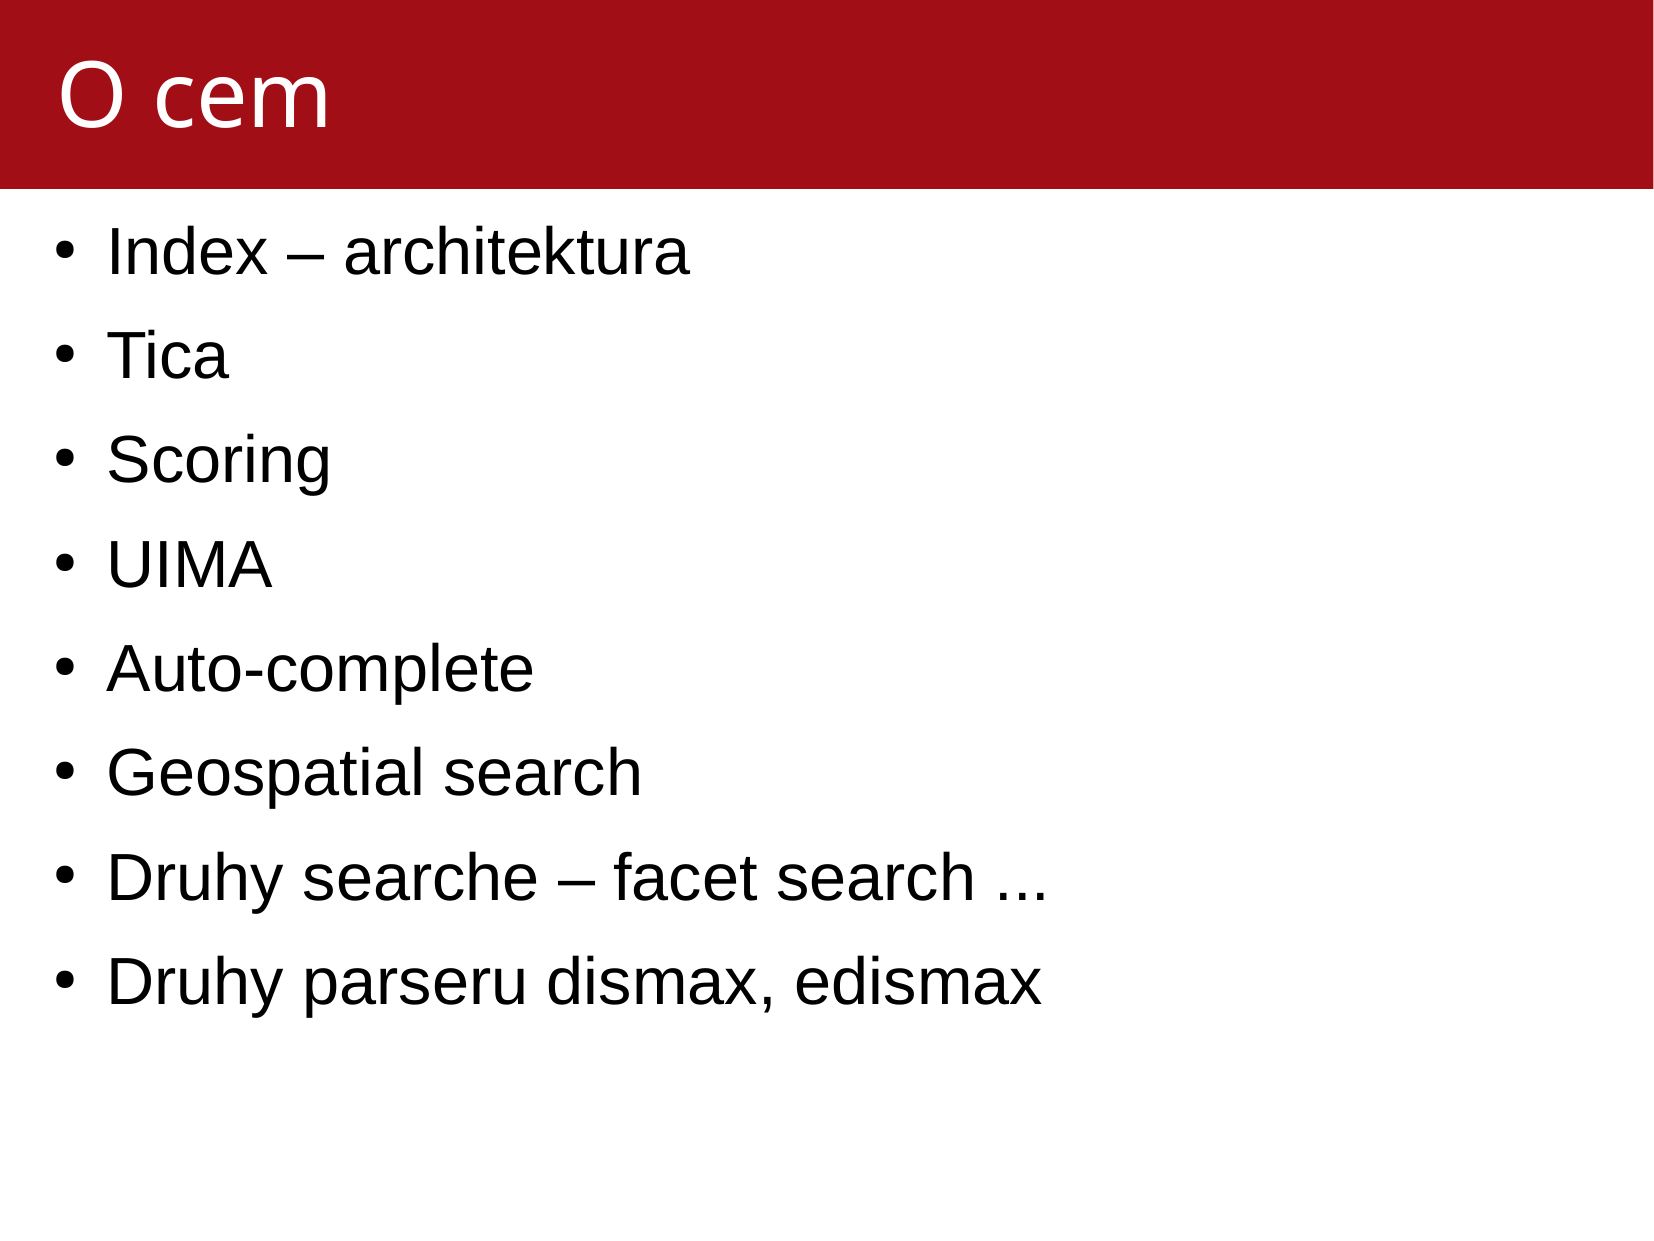

# O cem
Index – architektura
Tica
Scoring
UIMA
Auto-complete
Geospatial search
Druhy searche – facet search ...
Druhy parseru dismax, edismax